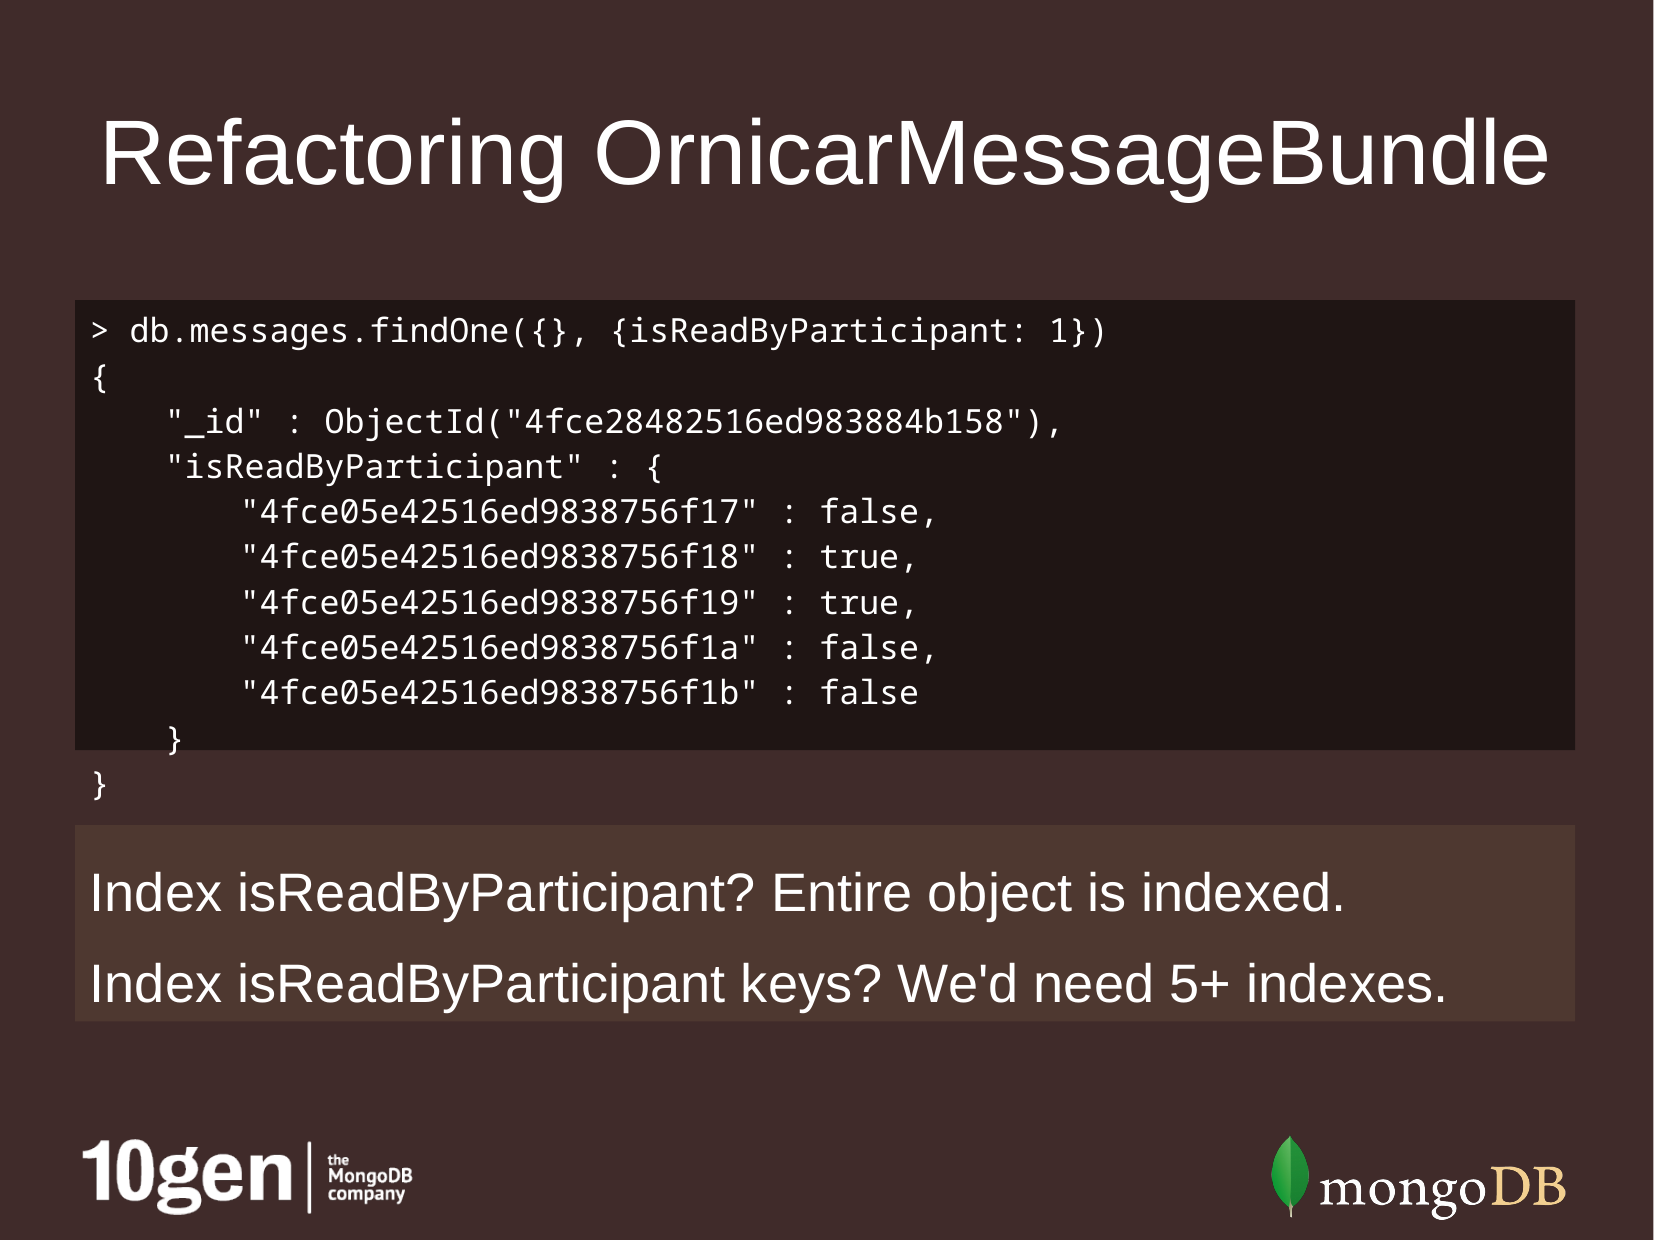

# Refactoring OrnicarMessageBundle
> db.messages.findOne({}, {isReadByParticipant: 1})
{
	"_id" : ObjectId("4fce28482516ed983884b158"),
	"isReadByParticipant" : {
		"4fce05e42516ed9838756f17" : false,
		"4fce05e42516ed9838756f18" : true,
		"4fce05e42516ed9838756f19" : true,
		"4fce05e42516ed9838756f1a" : false,
		"4fce05e42516ed9838756f1b" : false
	}
}
Index isReadByParticipant? Entire object is indexed.
Index isReadByParticipant keys? We'd need 5+ indexes.